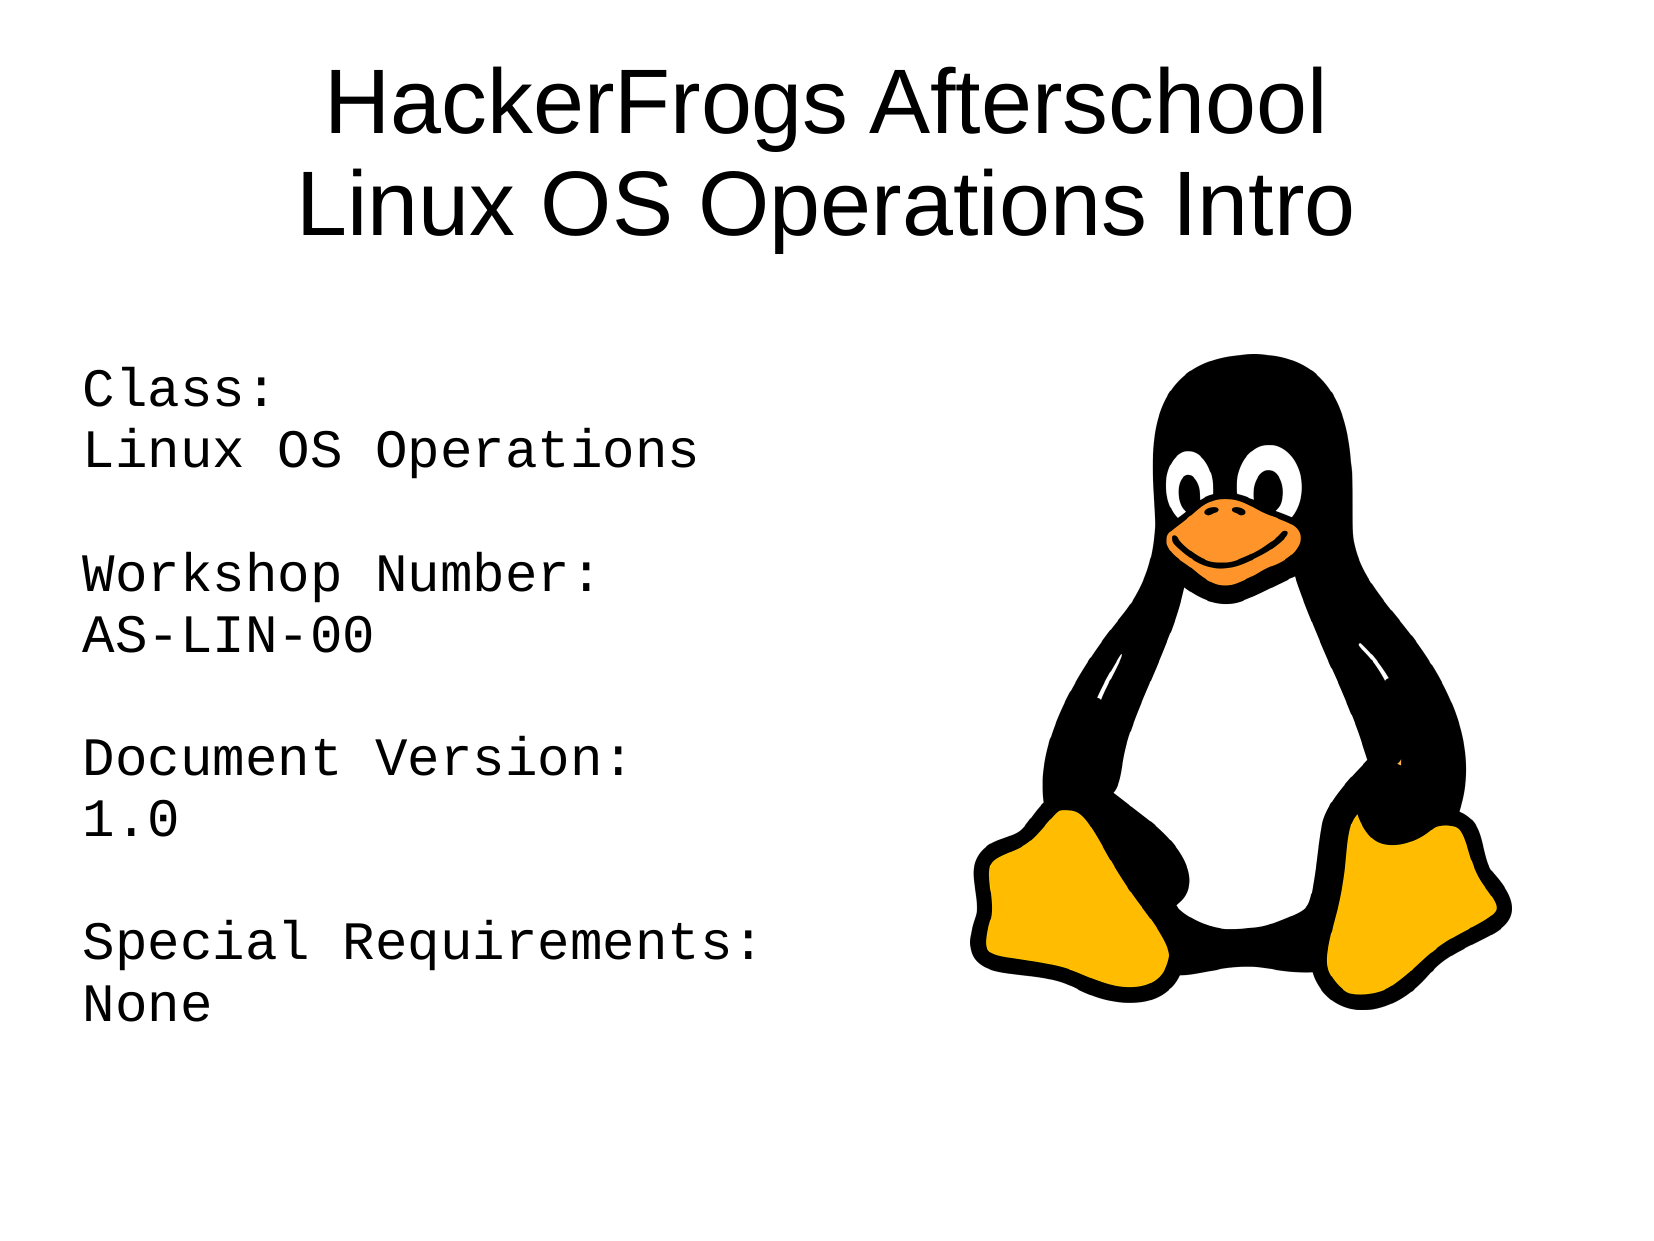

# HackerFrogs Afterschool Linux OS Operations Intro
Class:
Linux OS Operations
Workshop Number:
AS-LIN-00
Document Version:
1.0
Special Requirements:
None